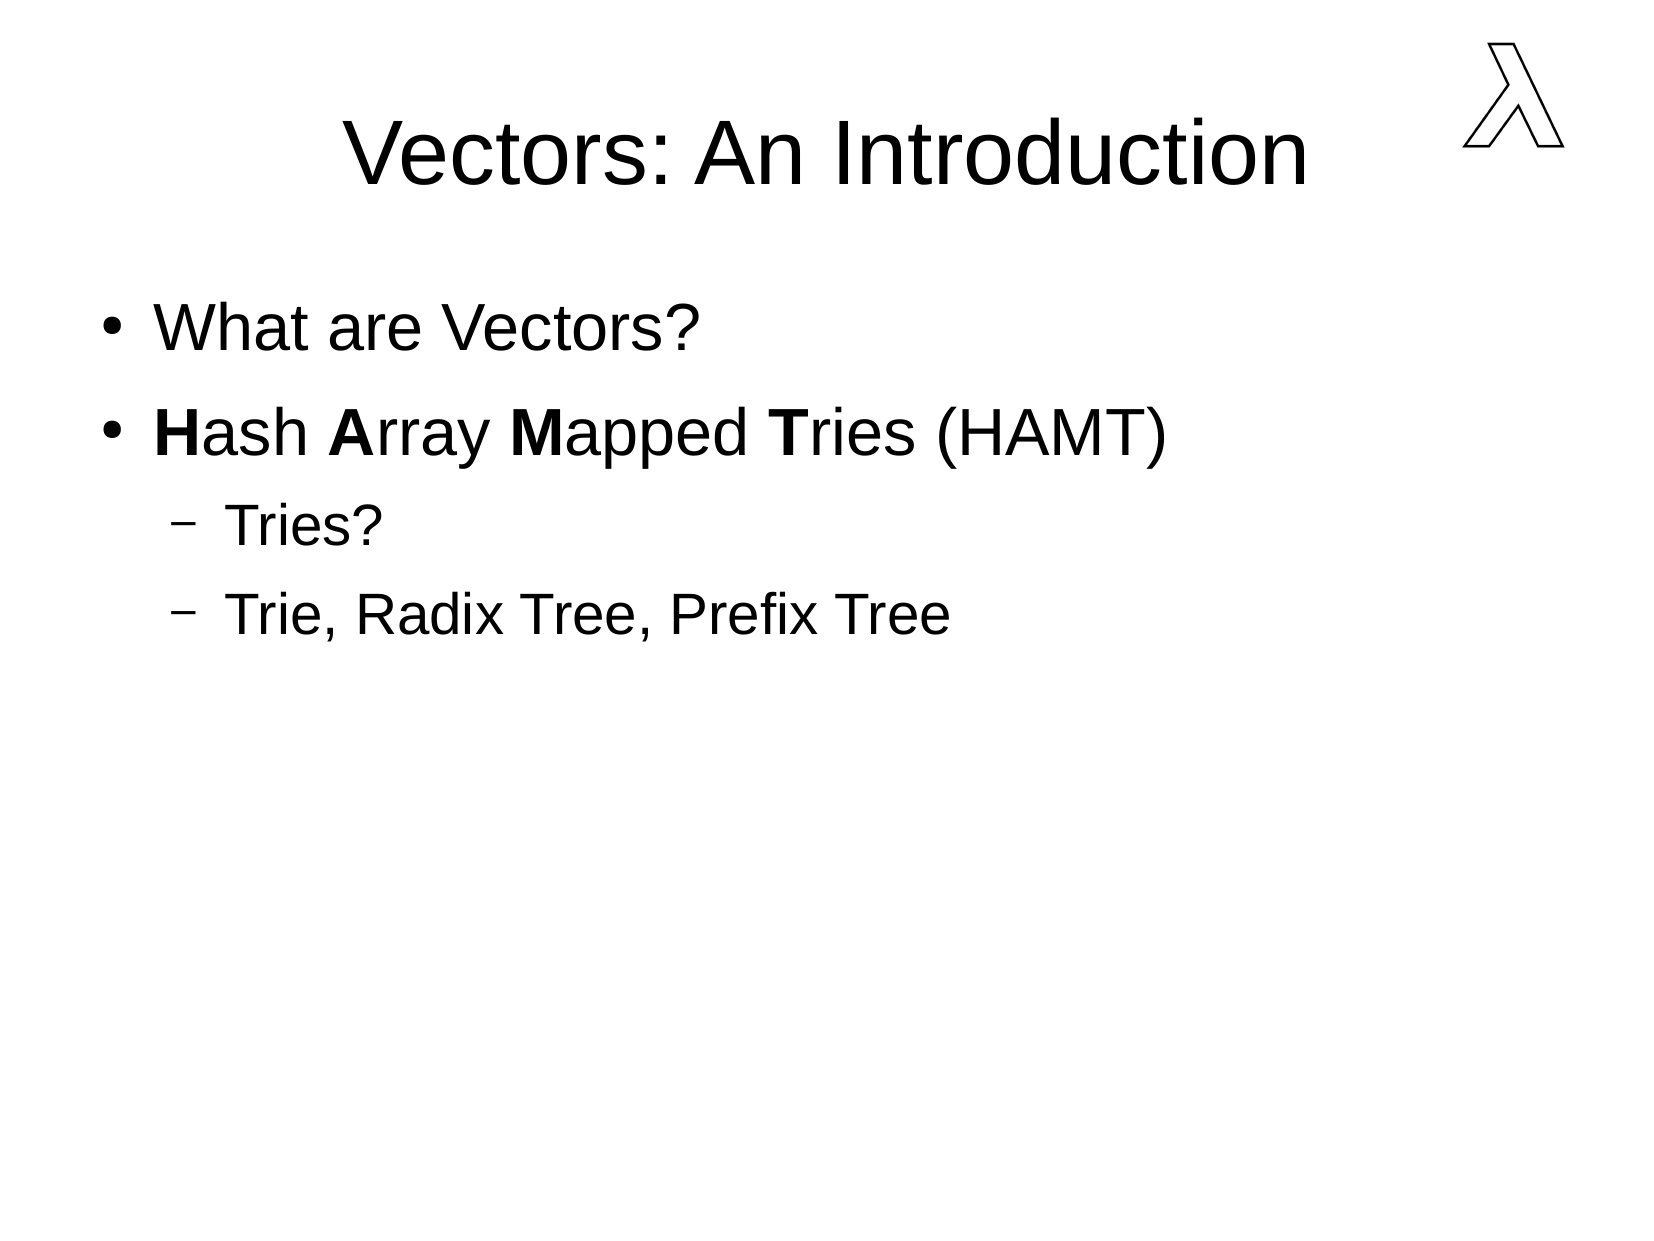

# Vectors: An Introduction
What are Vectors?
Hash Array Mapped Tries (HAMT)
Tries?
Trie, Radix Tree, Prefix Tree